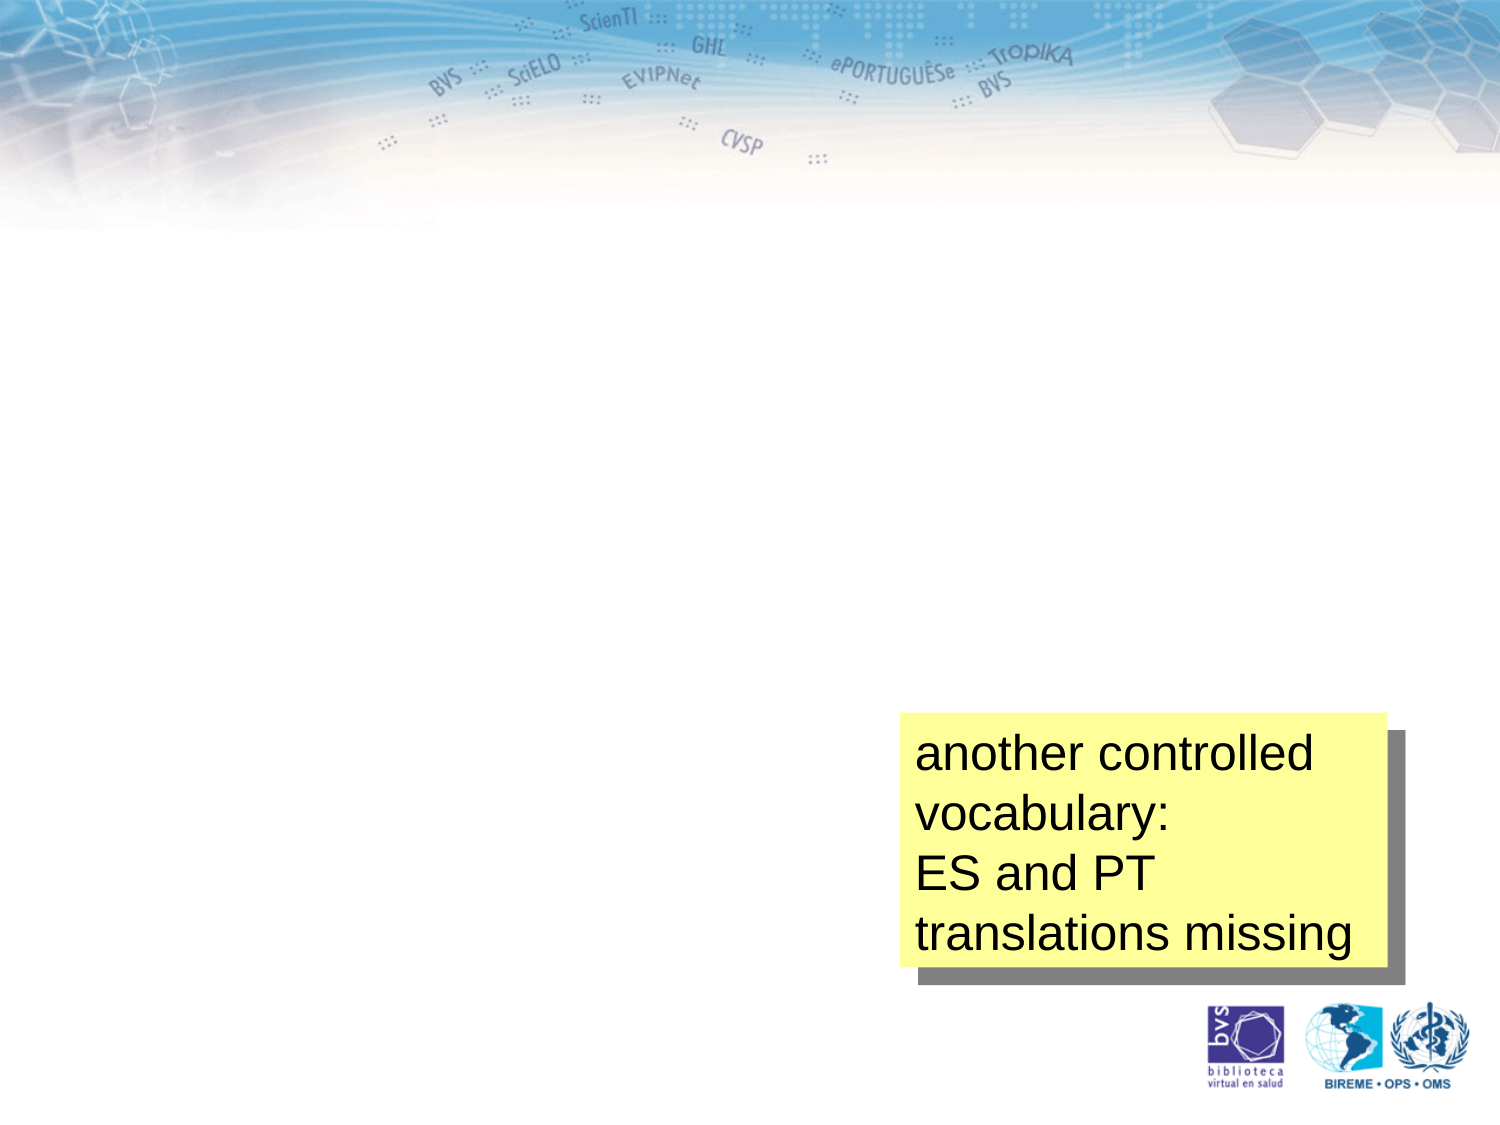

#
another controlled
vocabulary:
ES and PT
translations missing